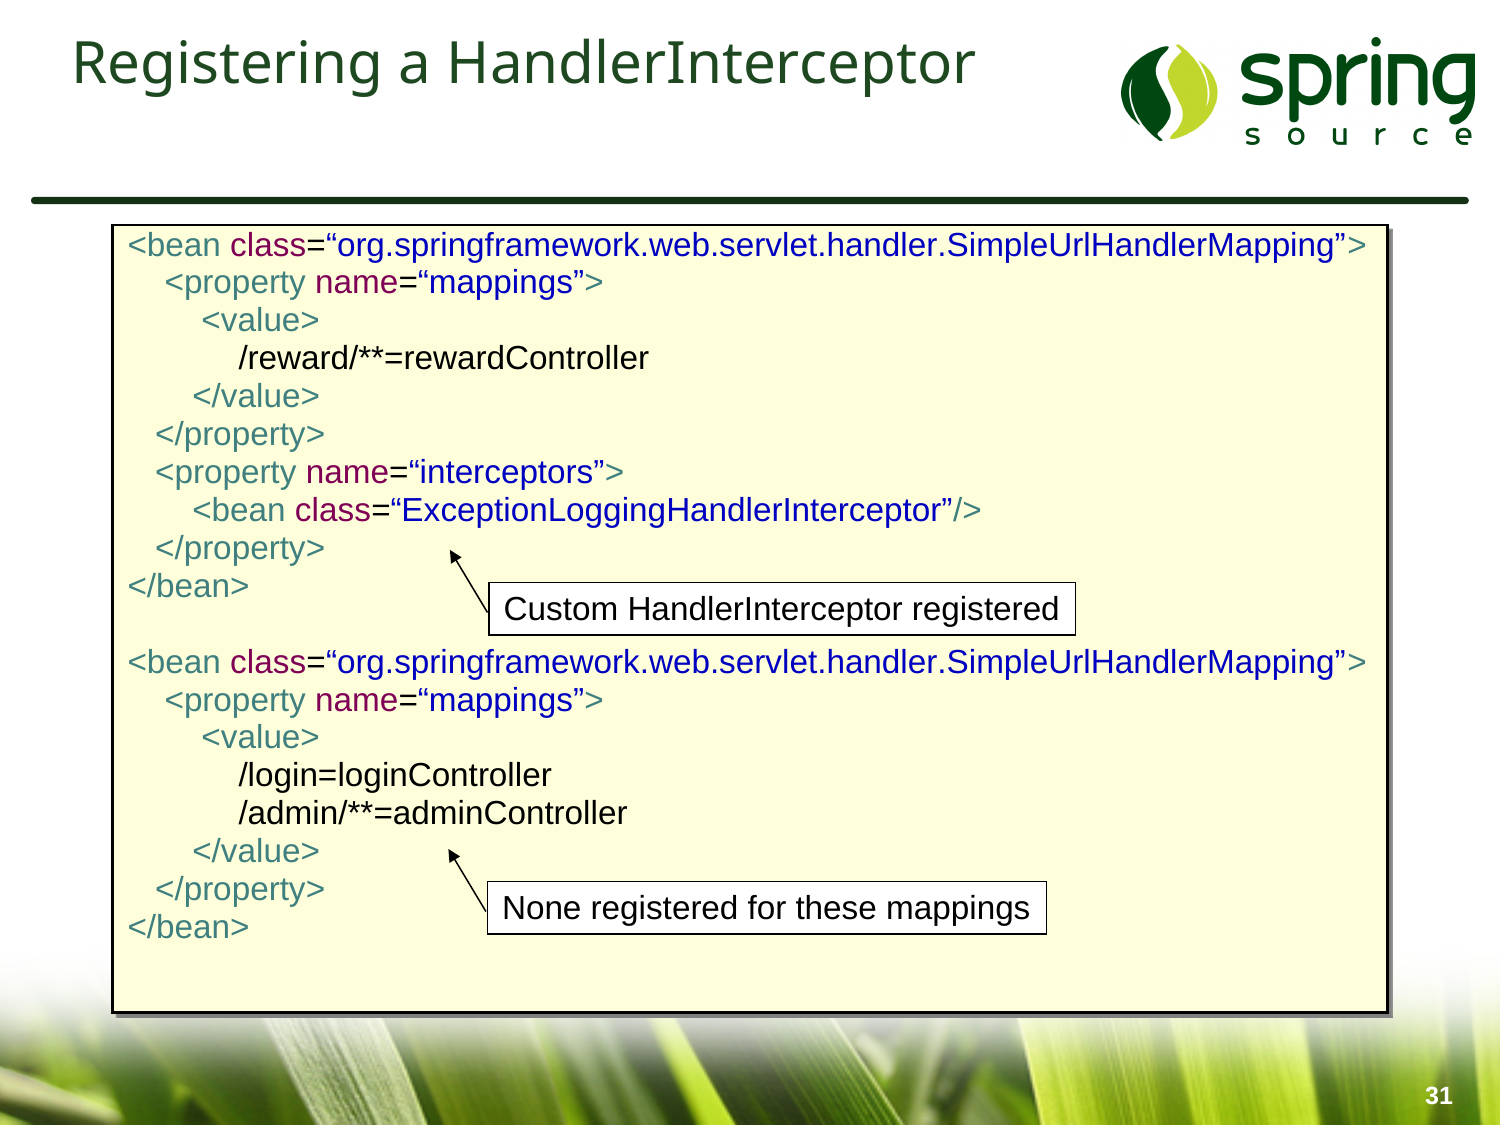

# Registering a HandlerInterceptor
<bean class=“org.springframework.web.servlet.handler.SimpleUrlHandlerMapping”>
 <property name=“mappings”>
 <value>
 /reward/**=rewardController
 </value>
 </property>
 <property name=“interceptors”>
 <bean class=“ExceptionLoggingHandlerInterceptor”/>
 </property>
</bean>
<bean class=“org.springframework.web.servlet.handler.SimpleUrlHandlerMapping”>
 <property name=“mappings”>
 <value>
 /login=loginController
 /admin/**=adminController
 </value>
 </property>
</bean>
Custom HandlerInterceptor registered
None registered for these mappings